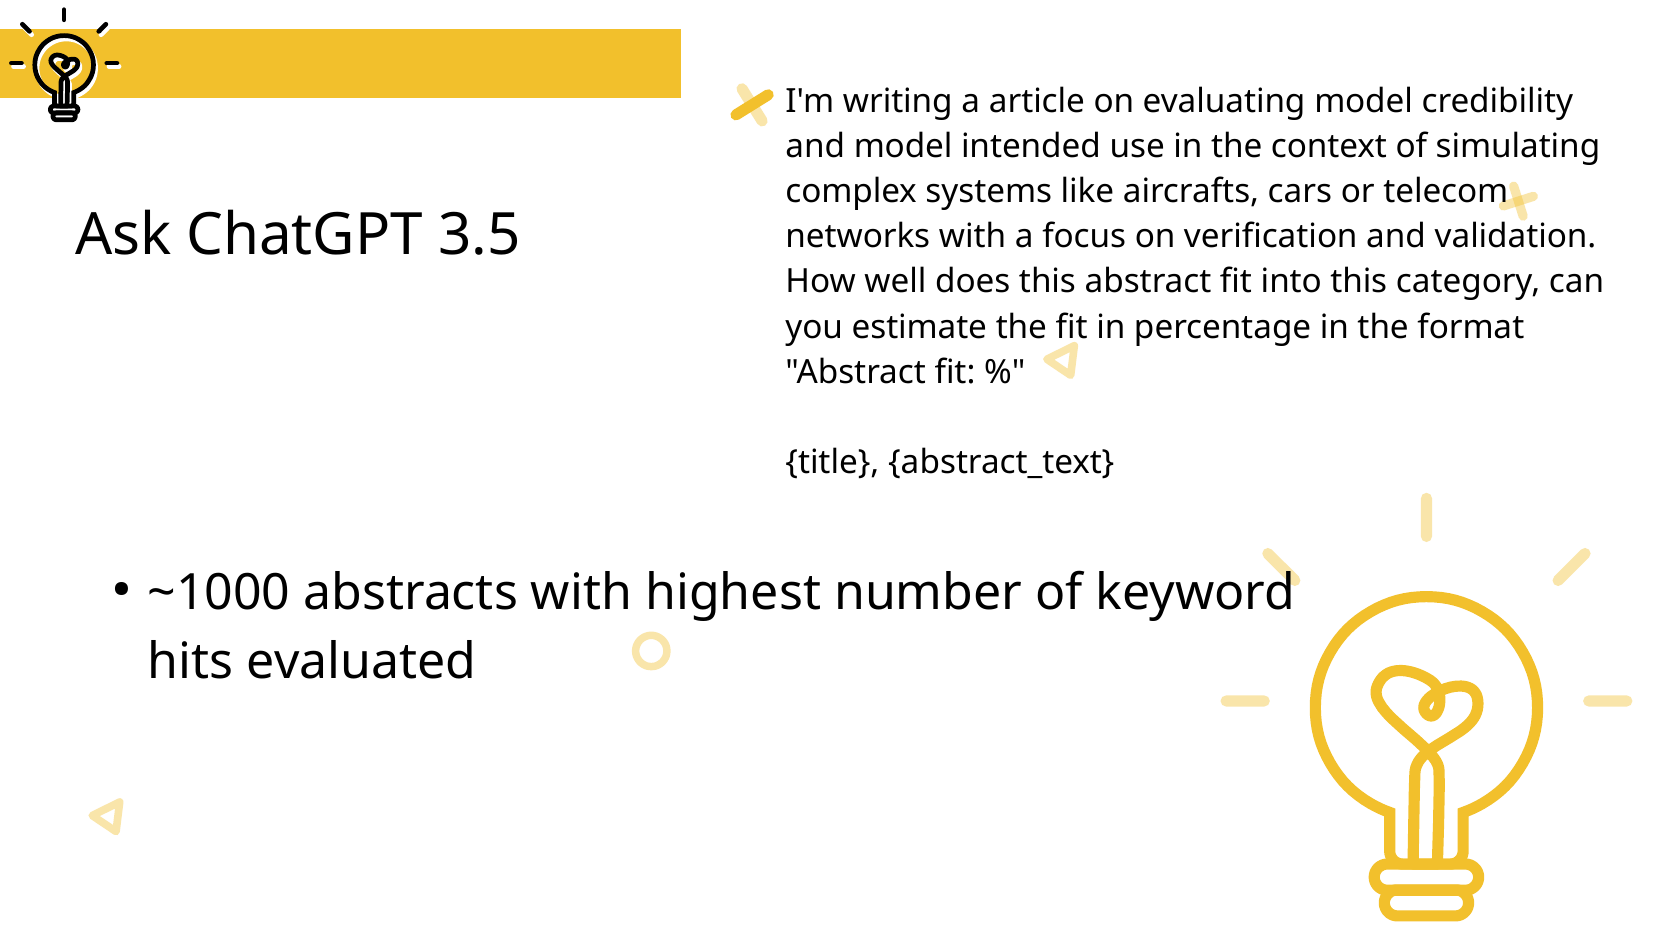

I'm writing a article on evaluating model credibility and model intended use in the context of simulating complex systems like aircrafts, cars or telecom networks with a focus on verification and validation. How well does this abstract fit into this category, can you estimate the fit in percentage in the format "Abstract fit: %"
{title}, {abstract_text}
# Ask ChatGPT 3.5
~1000 abstracts with highest number of keyword hits evaluated